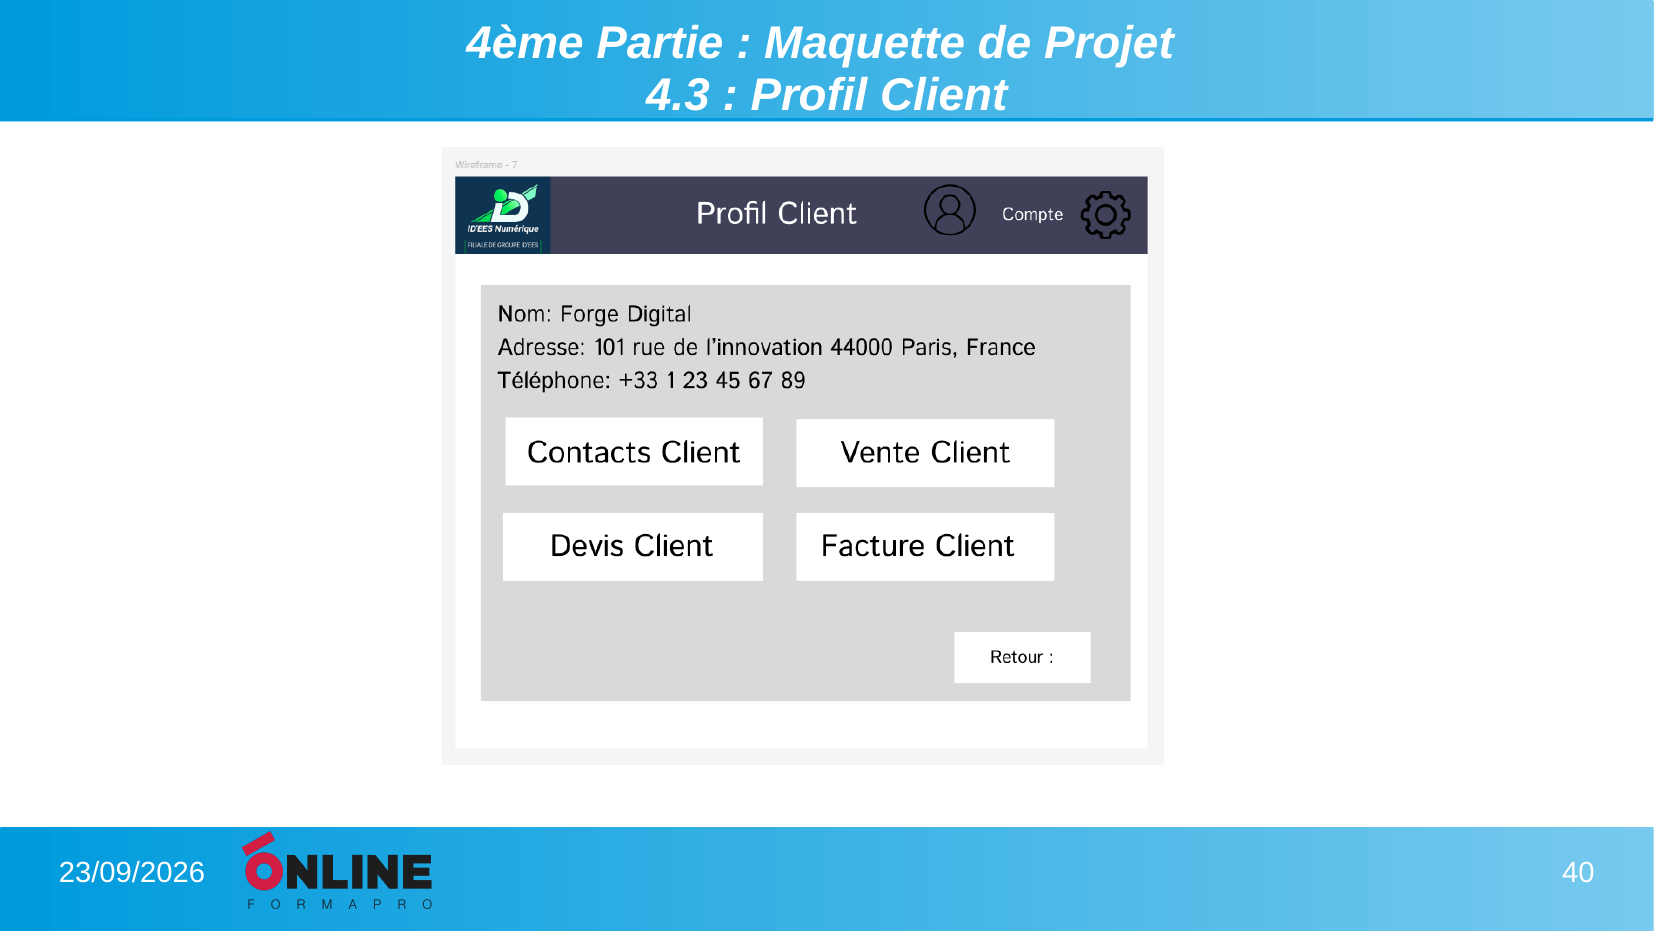

# 4ème Partie : Maquette de Projet 4.3 : Profil Client
40